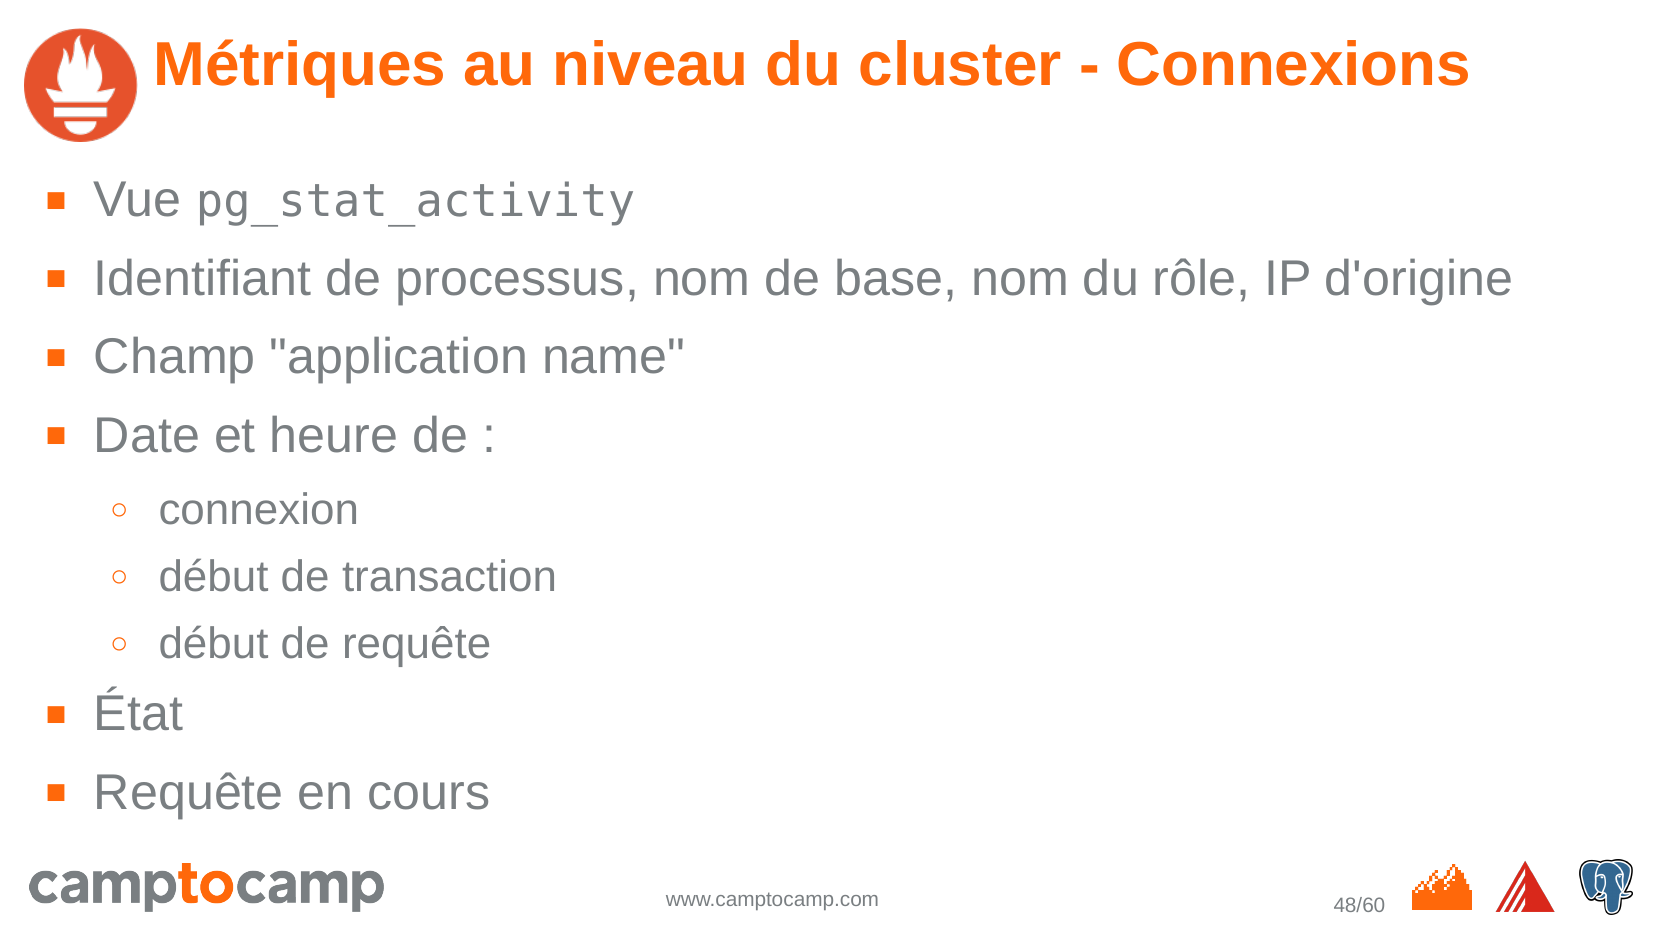

# Métriques au niveau du cluster - Connexions
Vue pg_stat_activity
Identifiant de processus, nom de base, nom du rôle, IP d'origine
Champ "application name"
Date et heure de :
connexion
début de transaction
début de requête
État
Requête en cours